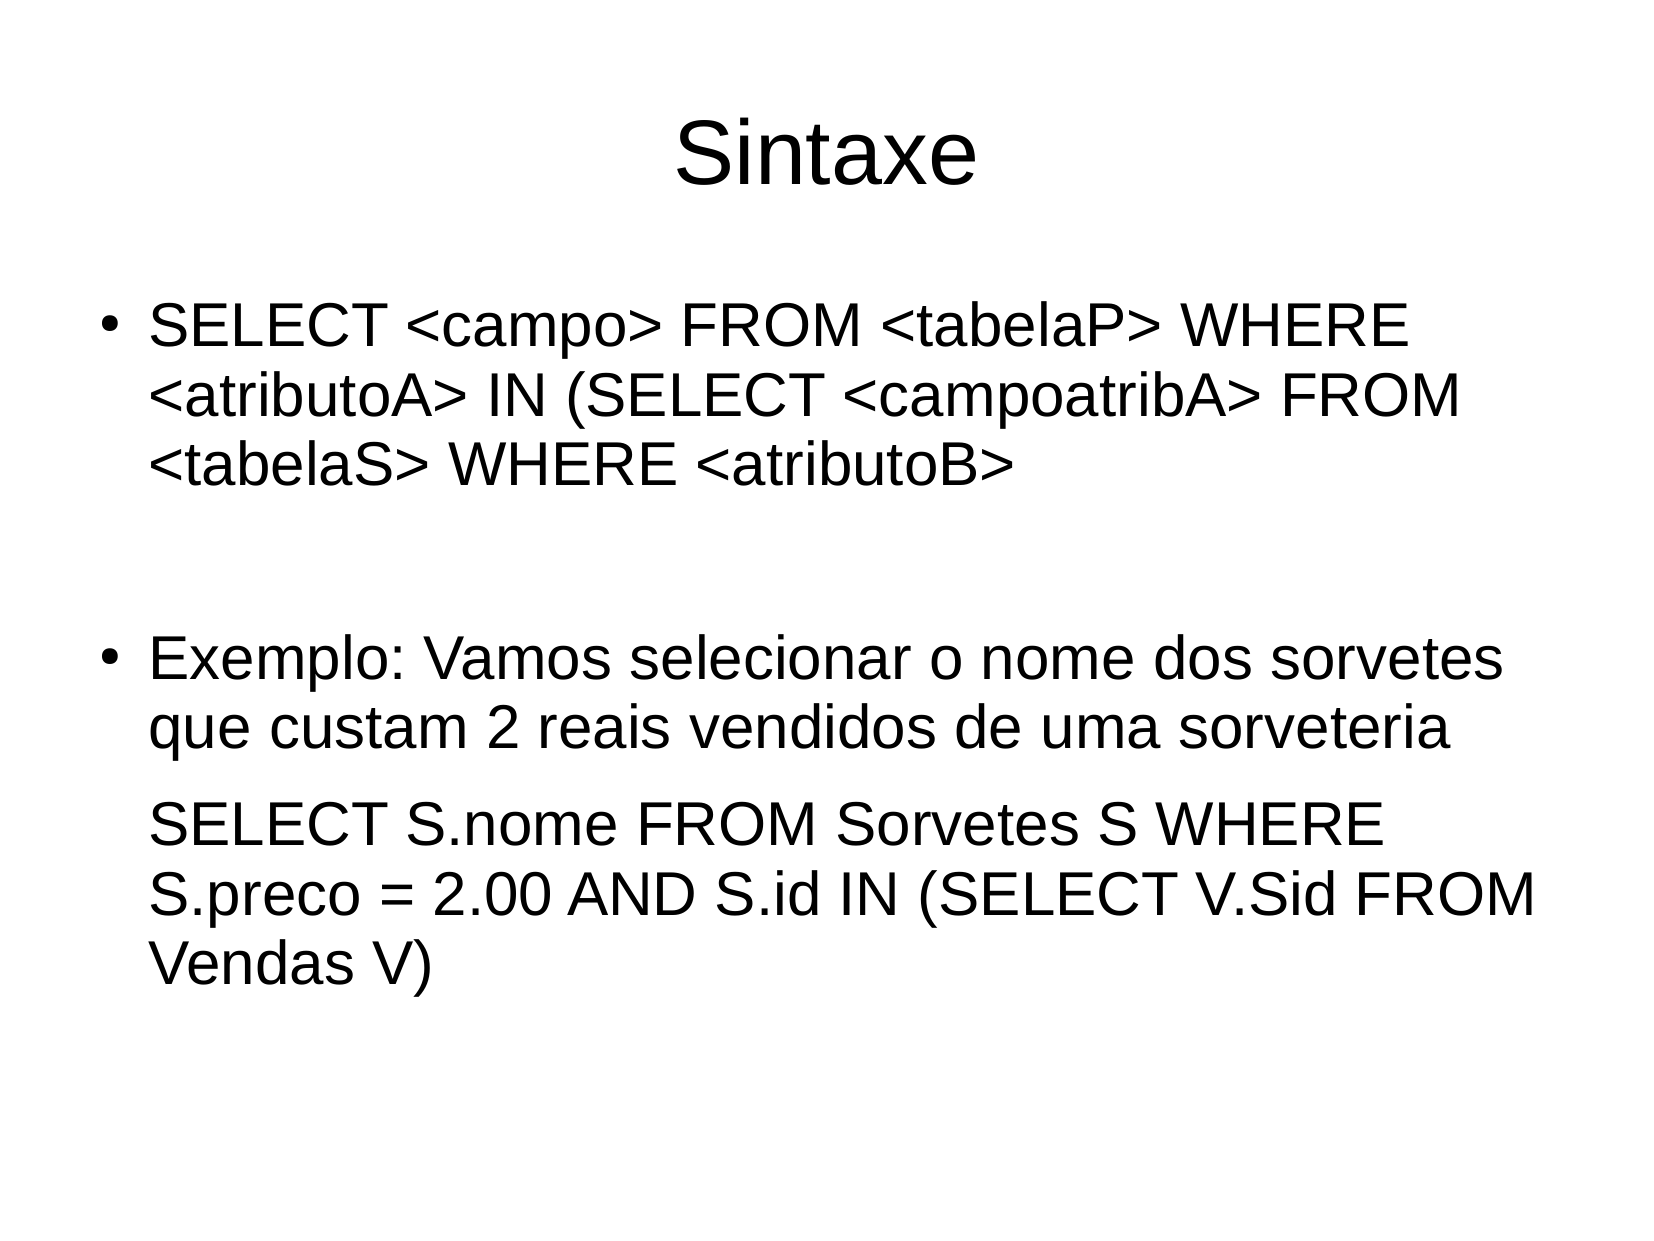

# Sintaxe
SELECT <campo> FROM <tabelaP> WHERE <atributoA> IN (SELECT <campoatribA> FROM <tabelaS> WHERE <atributoB>
Exemplo: Vamos selecionar o nome dos sorvetes que custam 2 reais vendidos de uma sorveteria
SELECT S.nome FROM Sorvetes S WHERE S.preco = 2.00 AND S.id IN (SELECT V.Sid FROM Vendas V)